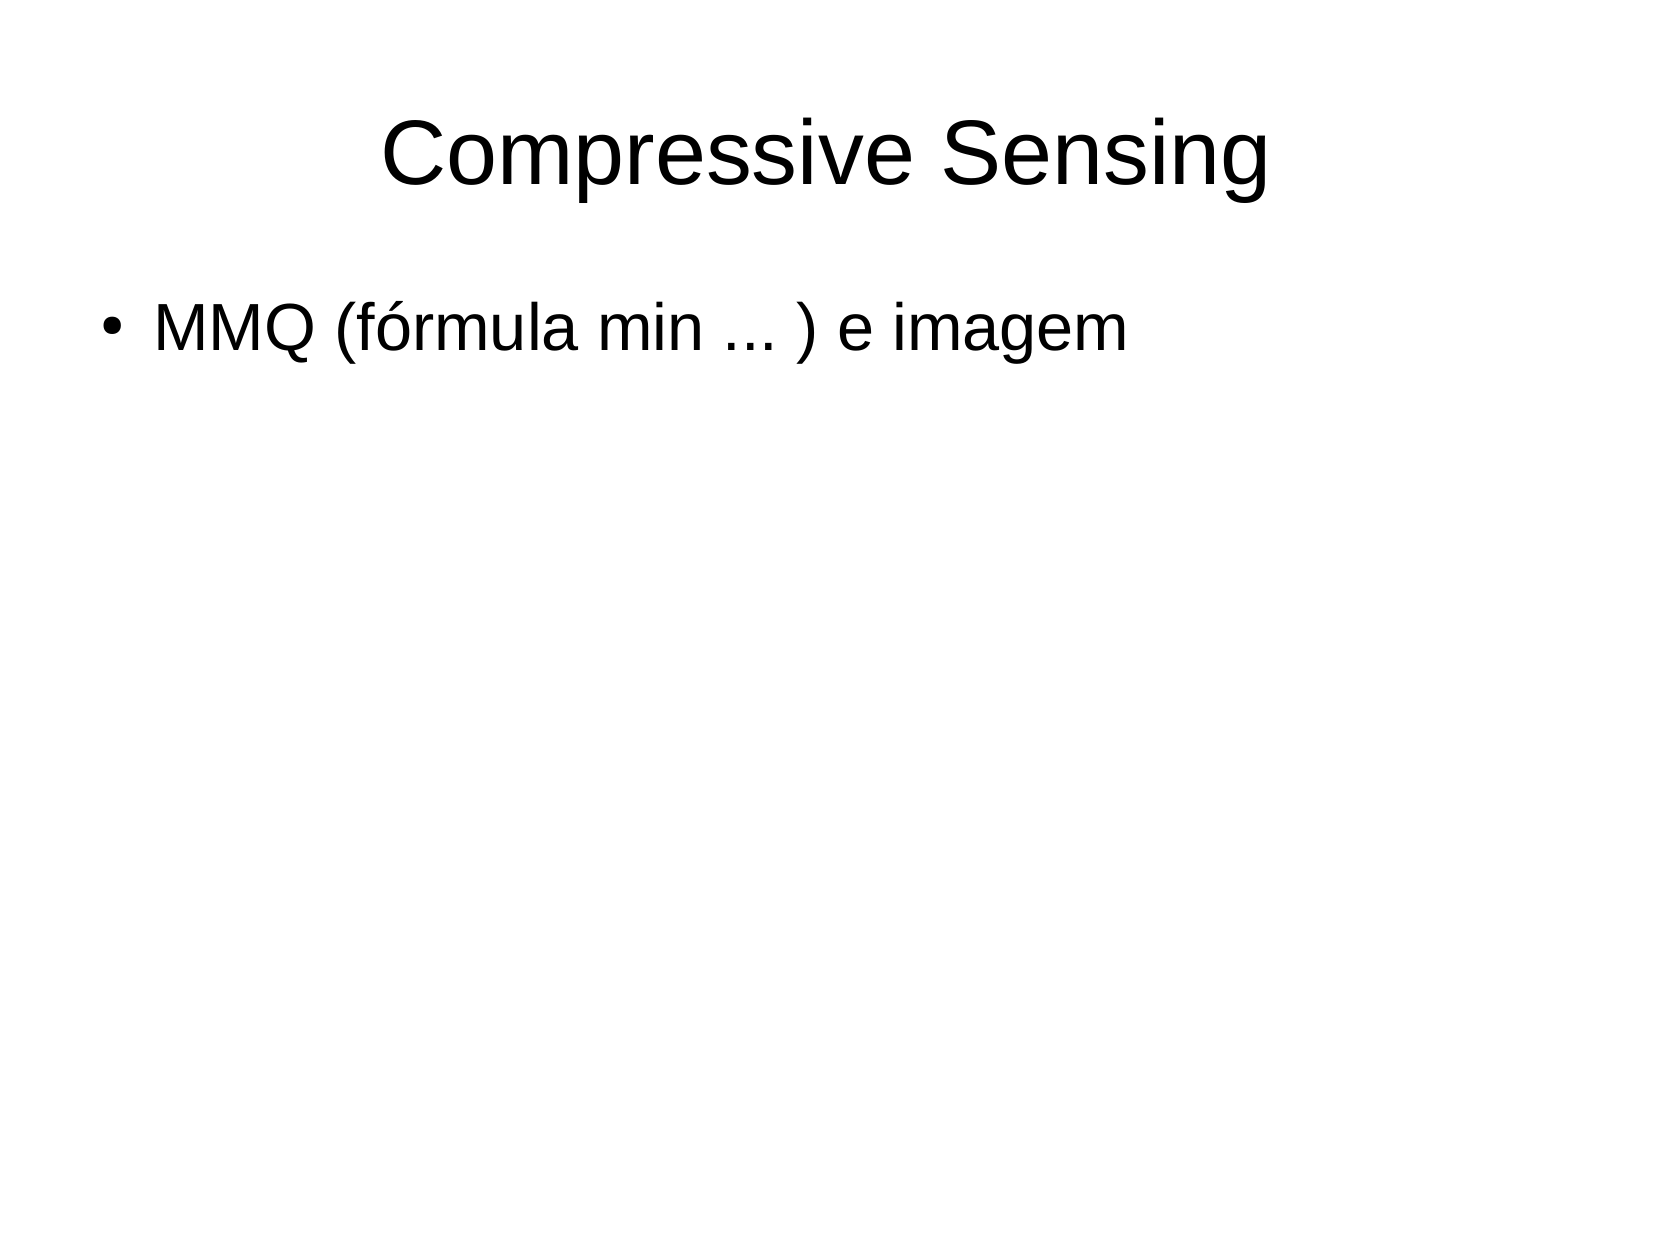

# Compressive Sensing
MMQ (fórmula min ... ) e imagem